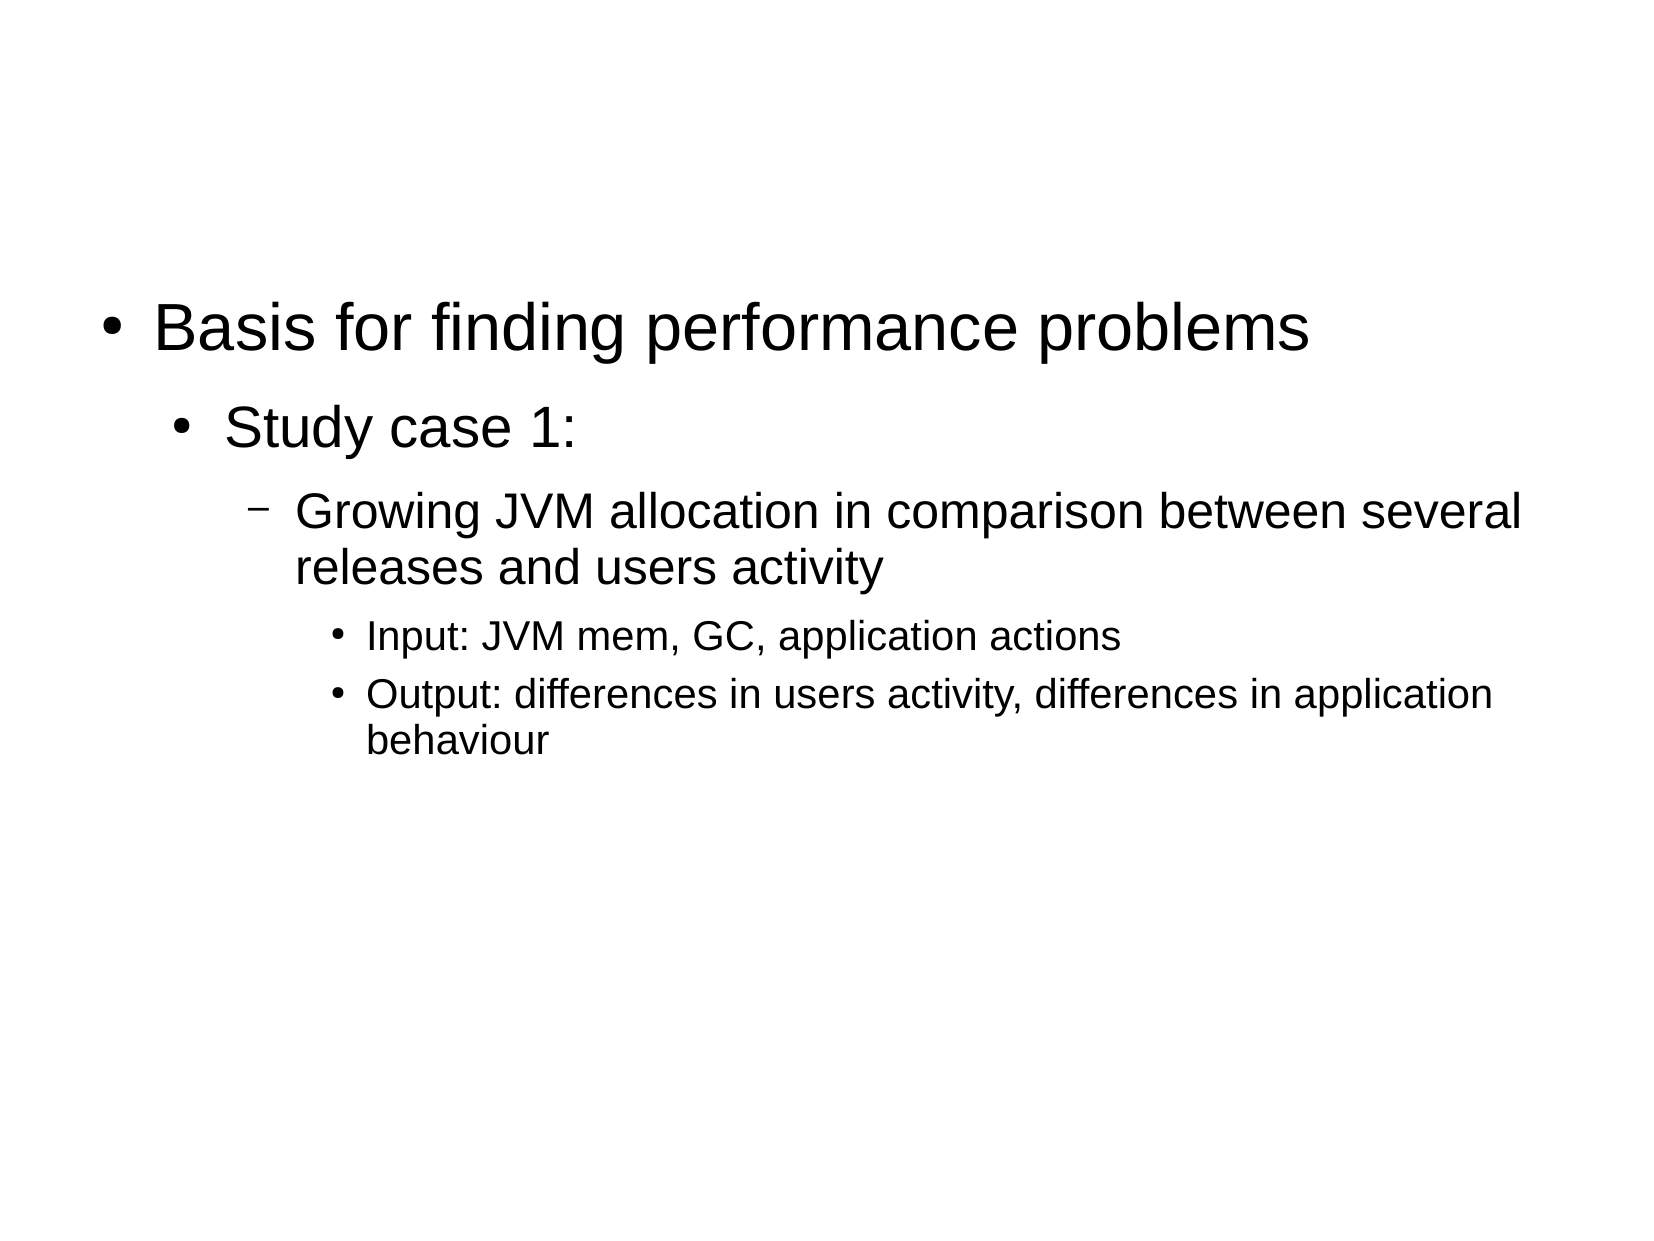

#
Basis for finding performance problems
Study case 1:
Growing JVM allocation in comparison between several releases and users activity
Input: JVM mem, GC, application actions
Output: differences in users activity, differences in application behaviour